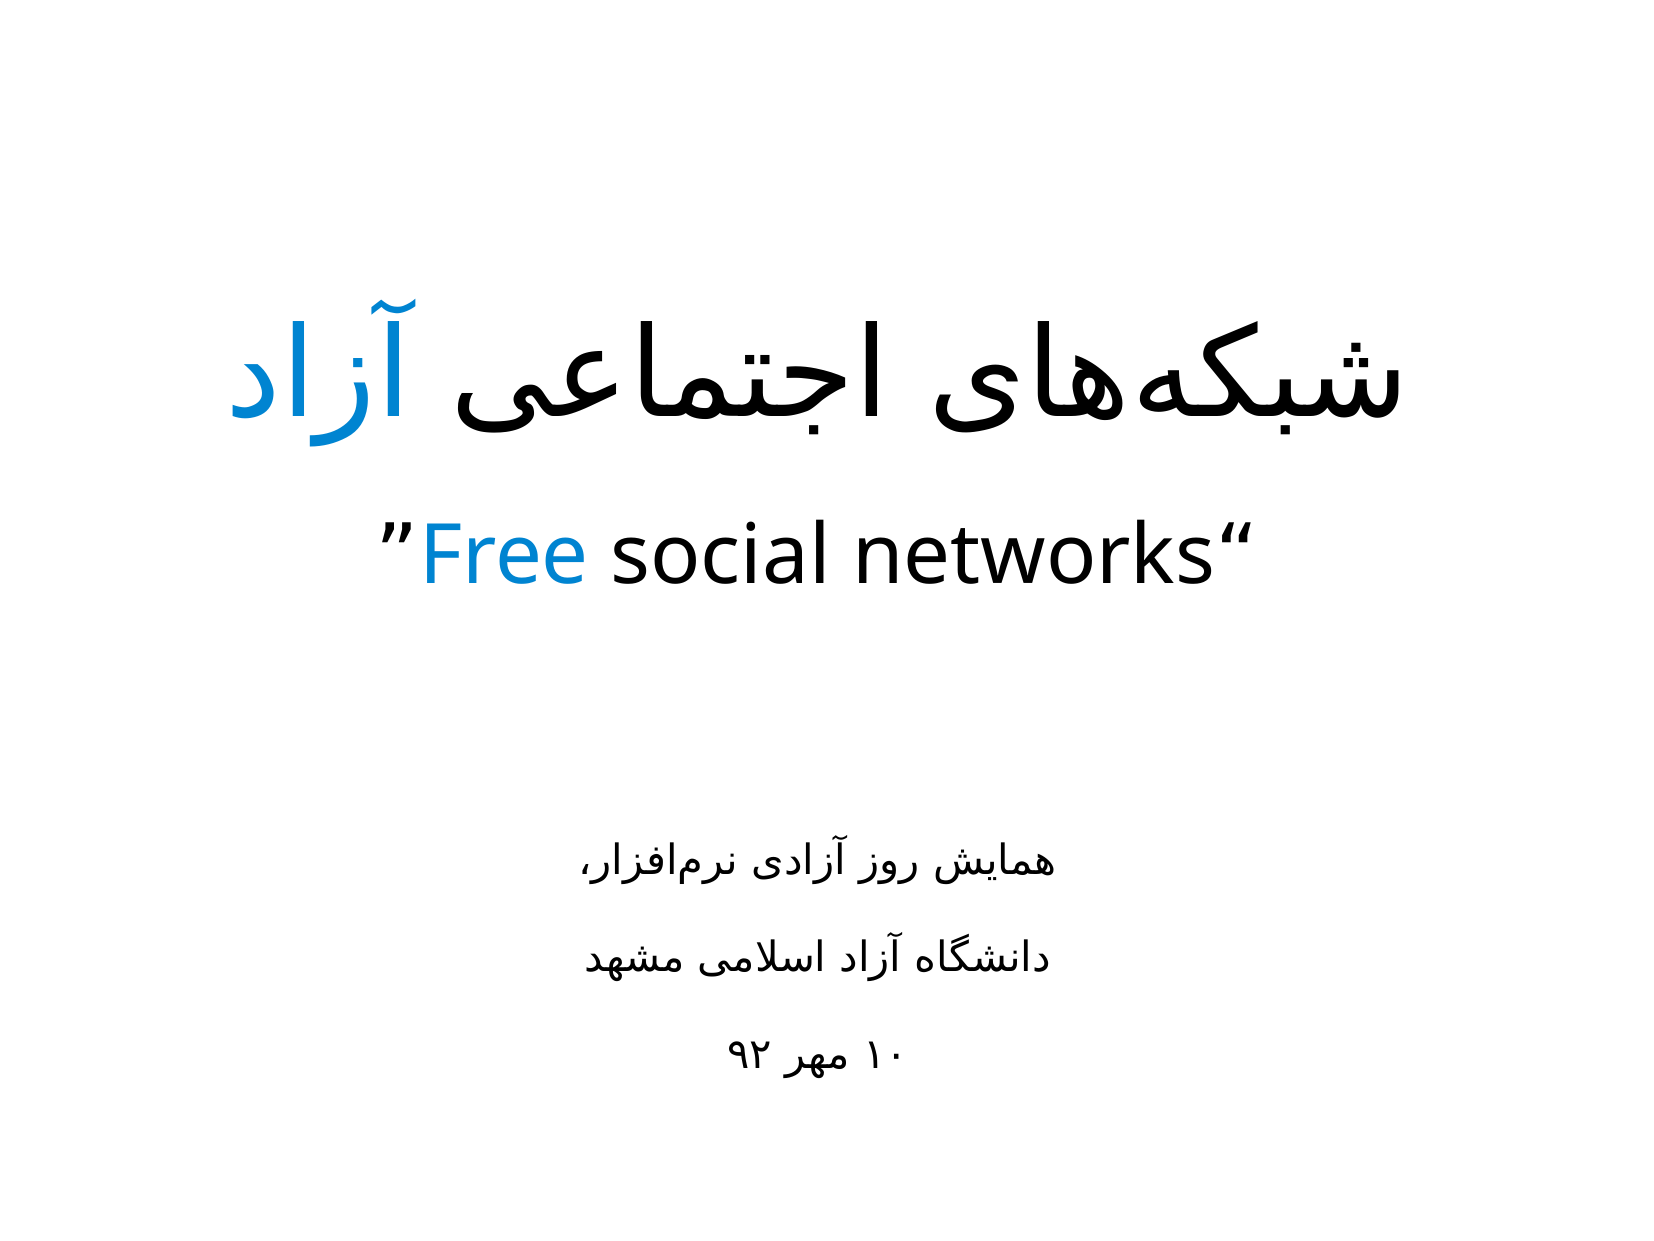

# شبکه‌های اجتماعی آزاد “Free social networks”
همایش روز آزادی نرم‌افزار،
دانشگاه آزاد اسلامی مشهد
۱۰ مهر ۹۲